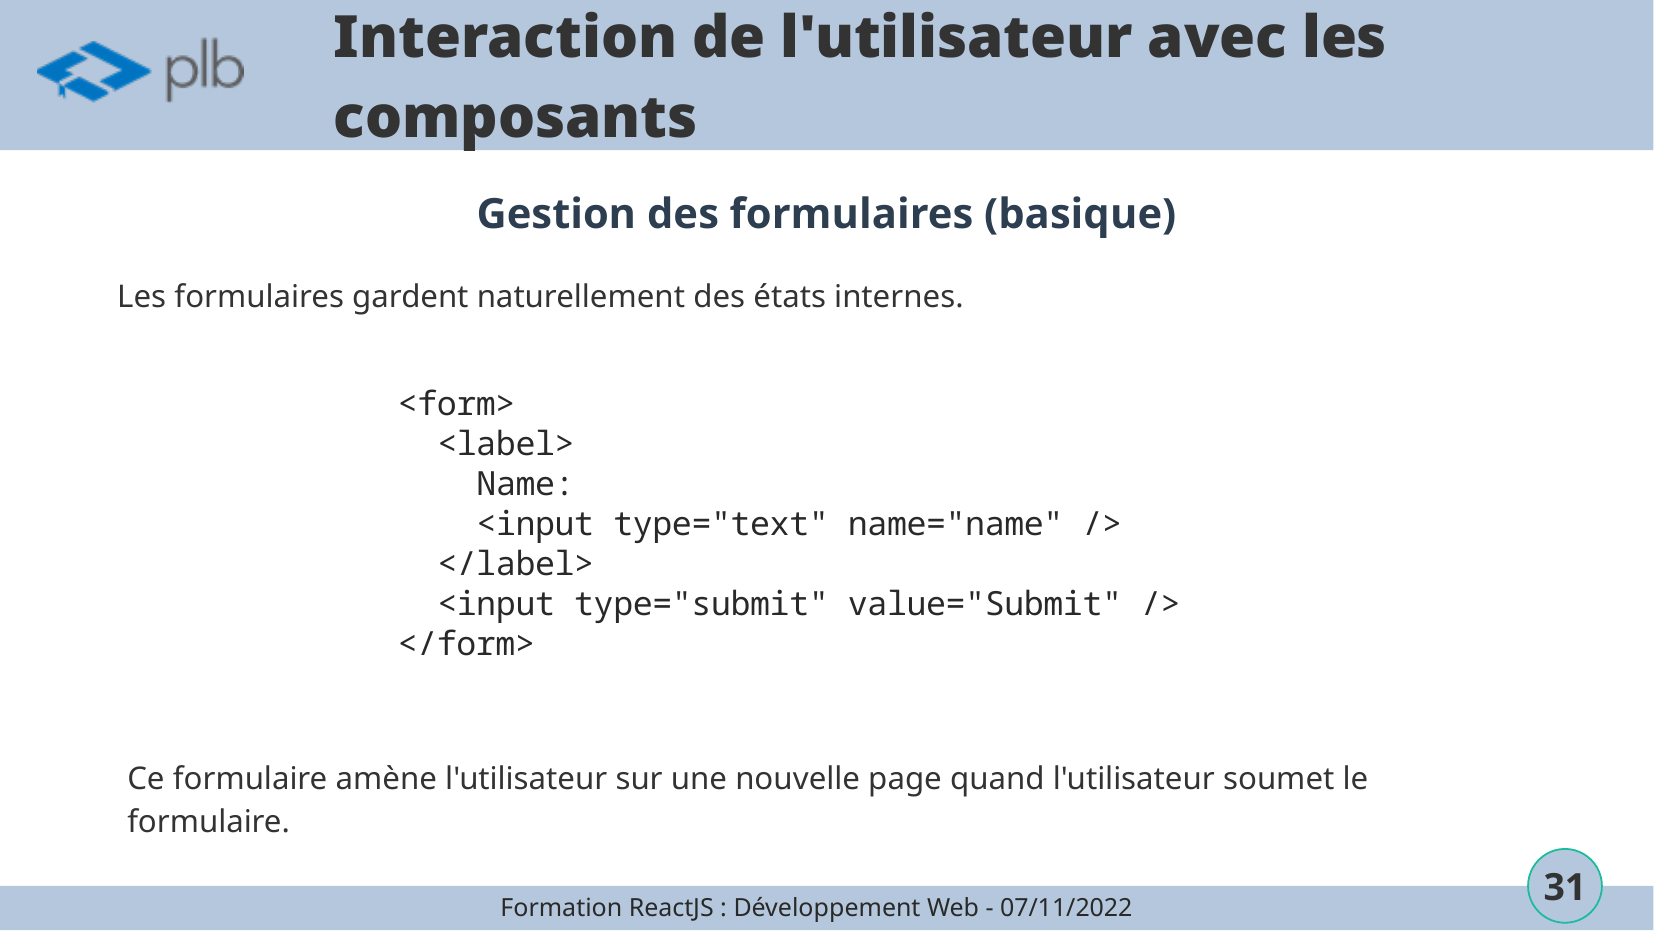

# Interaction de l'utilisateur avec les composants
Gestion des formulaires (basique)
Les formulaires gardent naturellement des états internes.
<form>
 <label>
 Name:
 <input type="text" name="name" />
 </label>
 <input type="submit" value="Submit" />
</form>
Ce formulaire amène l'utilisateur sur une nouvelle page quand l'utilisateur soumet le formulaire.
Formation ReactJS : Développement Web - 07/11/2022